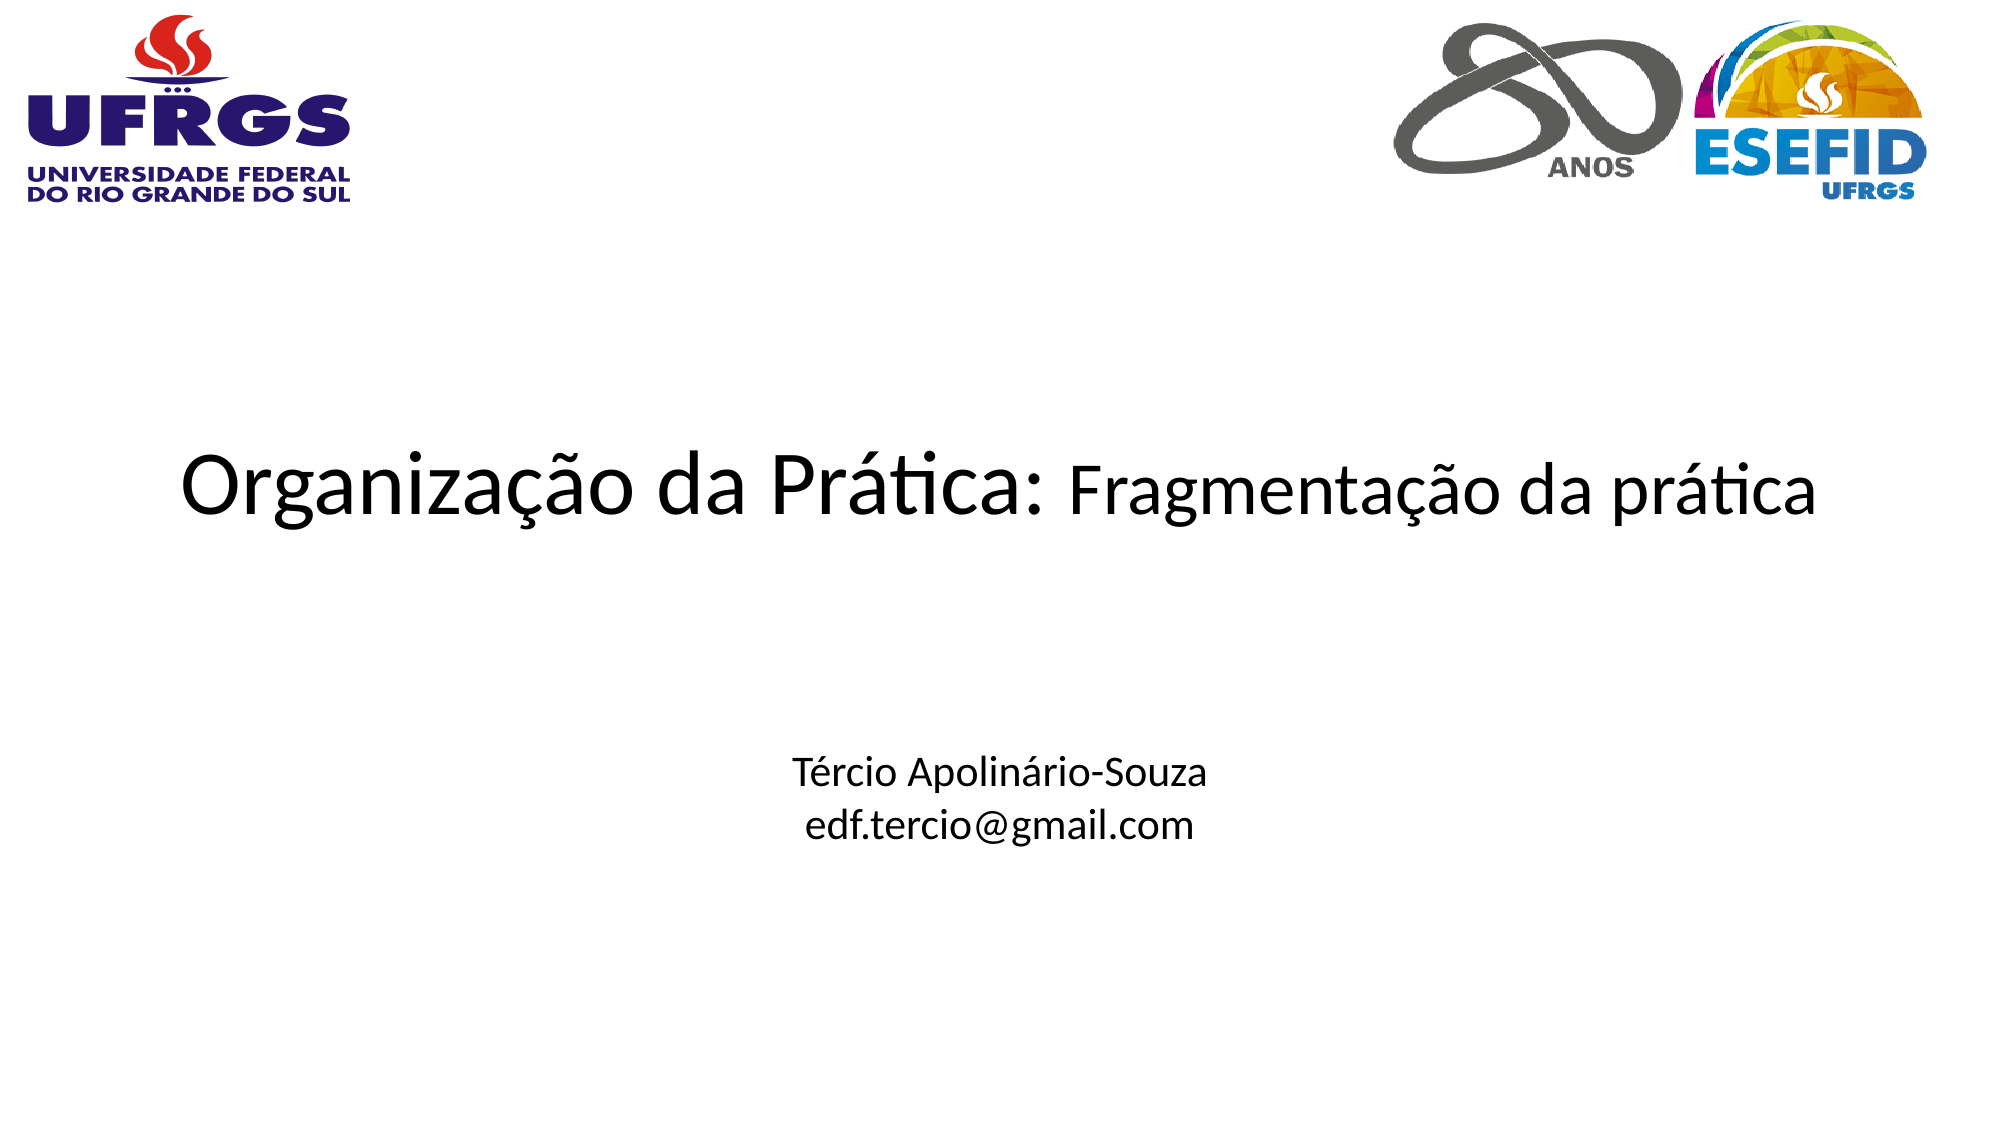

# Organização da Prática: Fragmentação da prática Tércio Apolinário-Souza edf.tercio@gmail.com